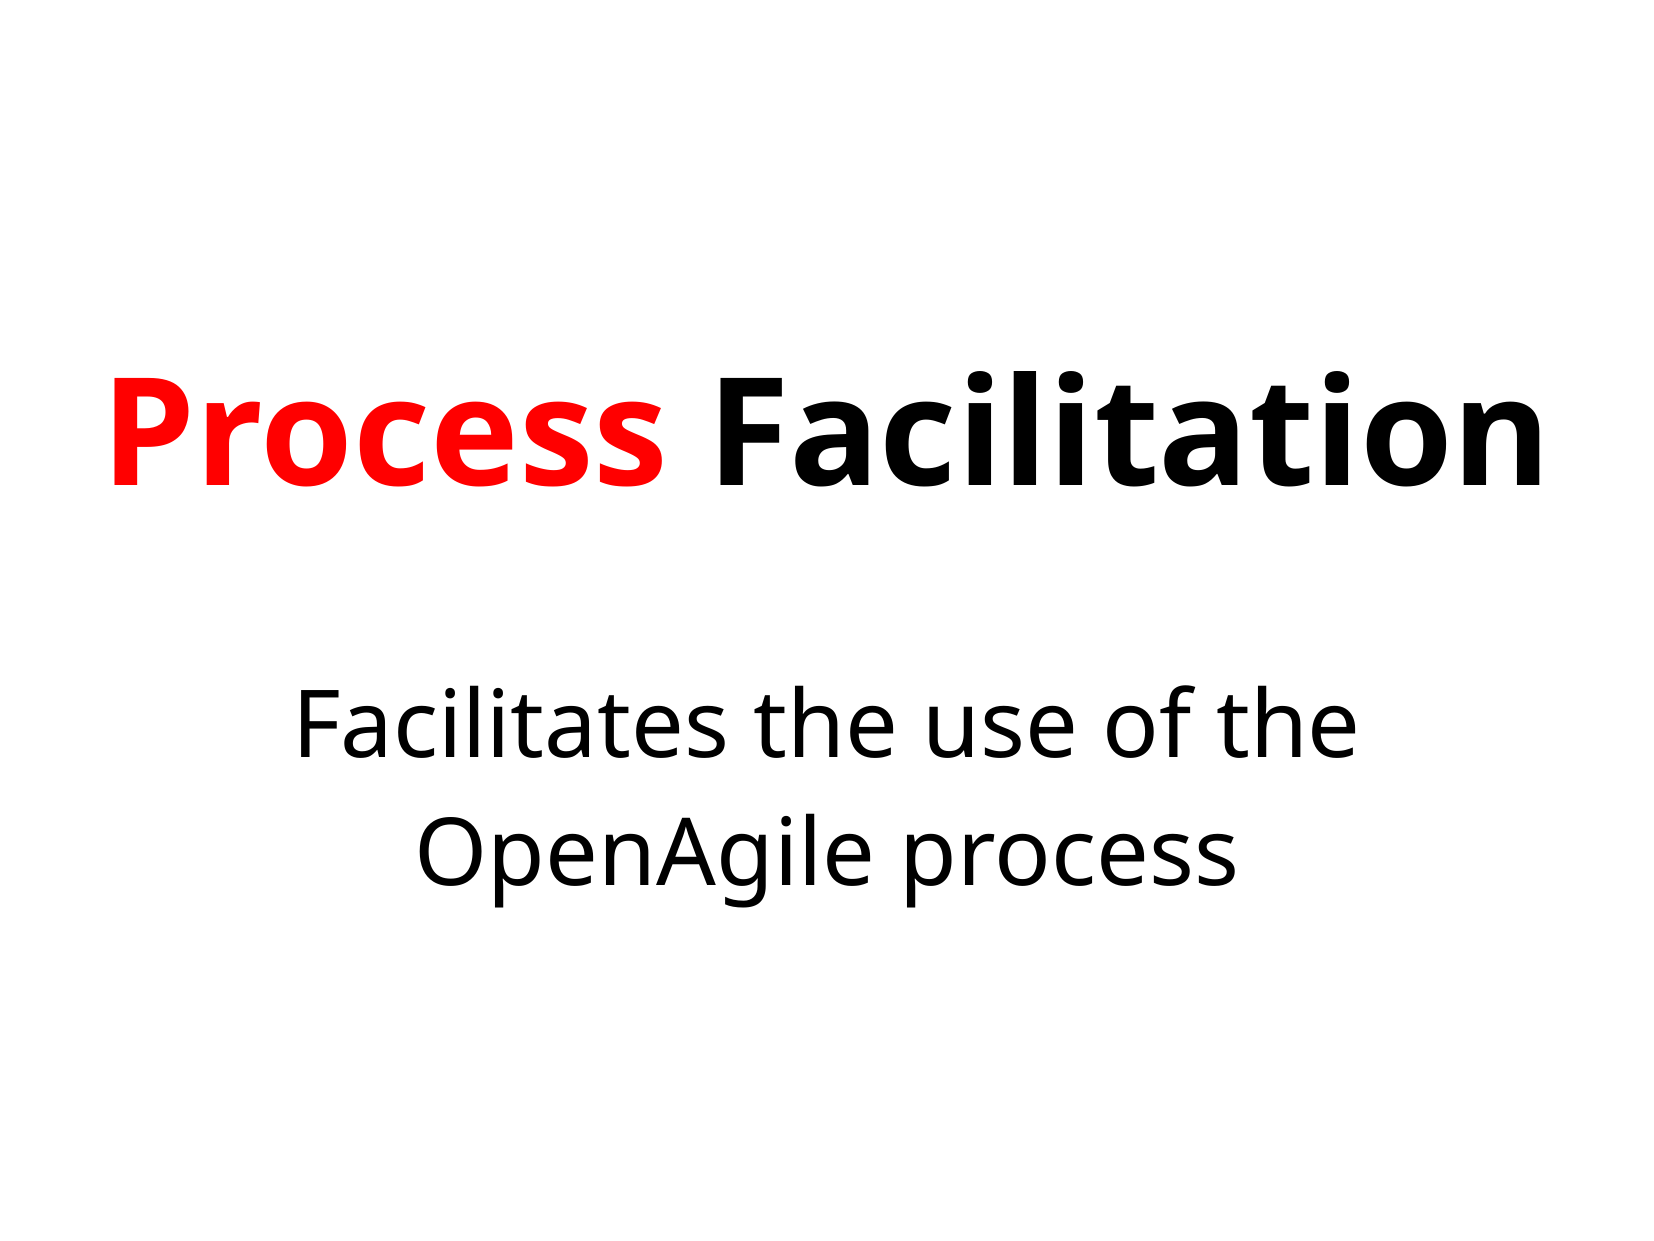

# Process Facilitation Facilitates the use of the OpenAgile process